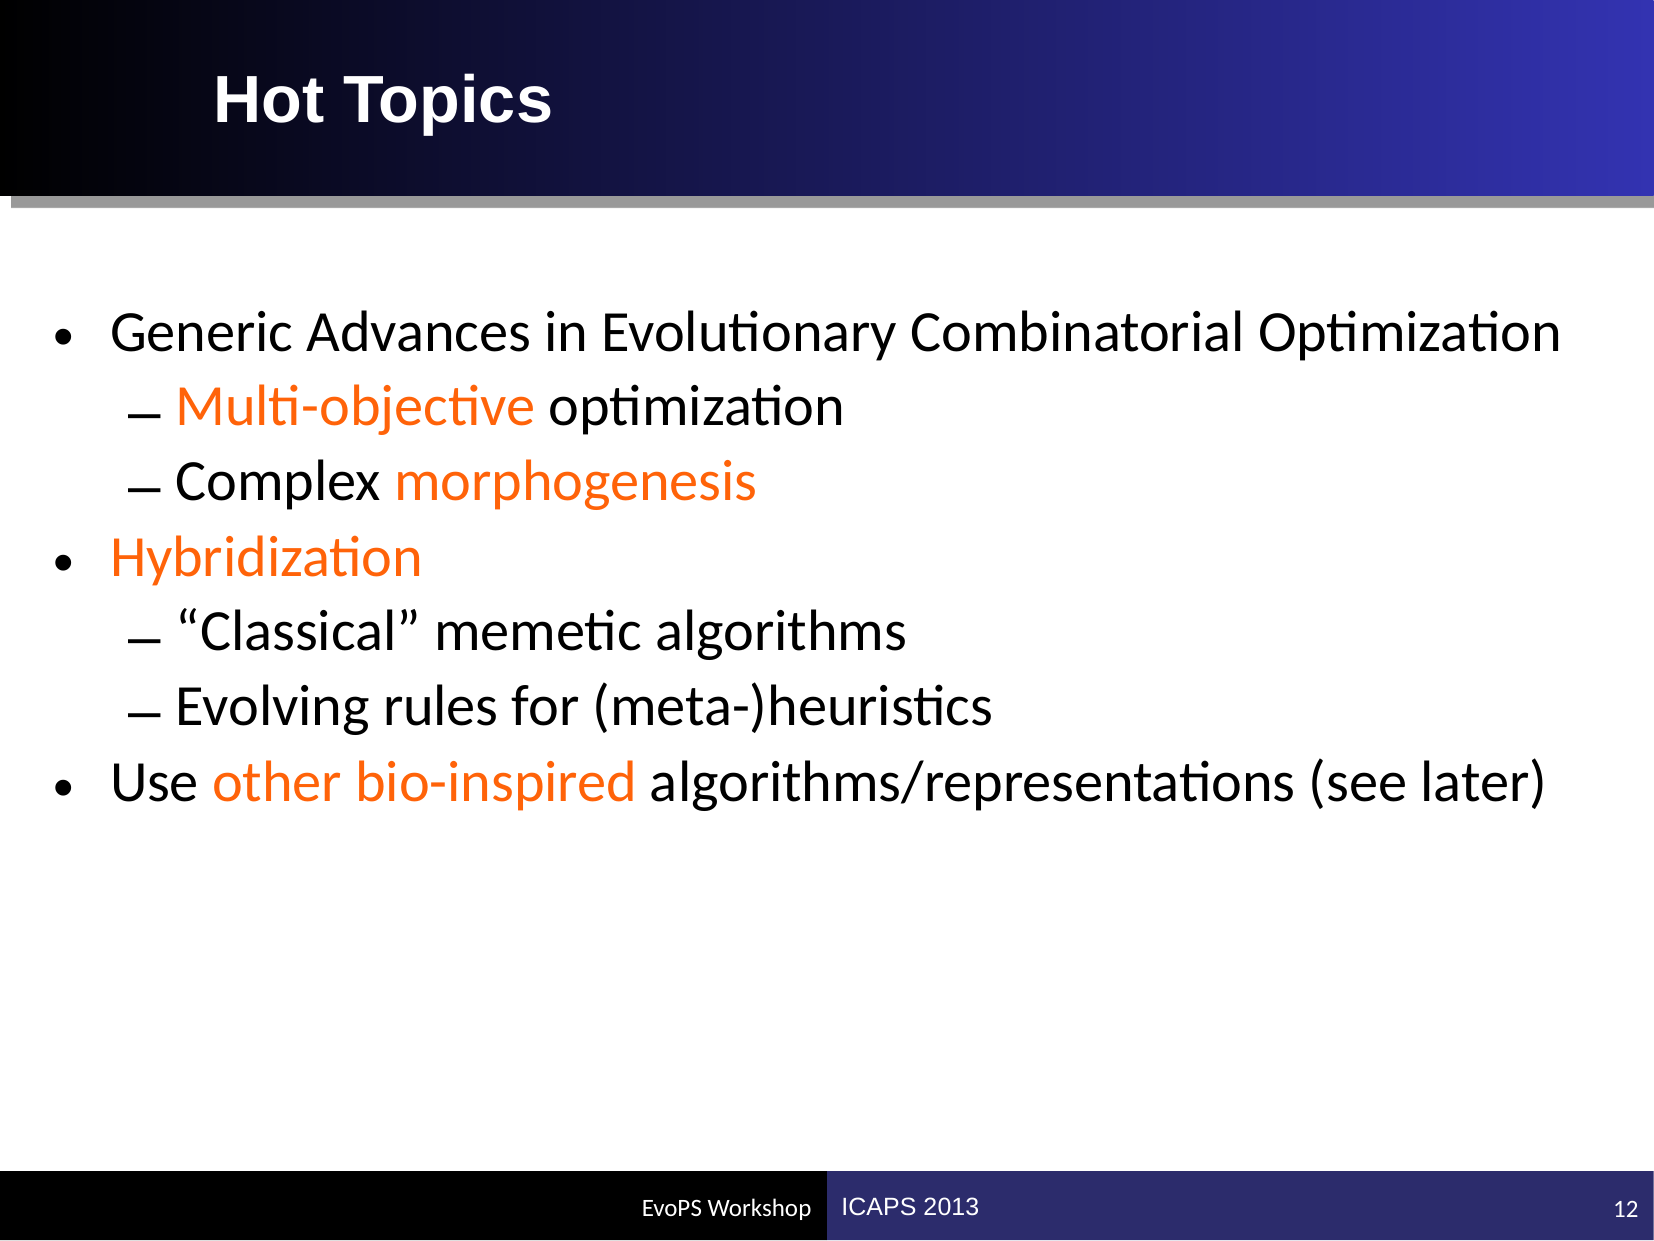

Hot Topics
# Generic Advances in Evolutionary Combinatorial Optimization
Multi-objective optimization
Complex morphogenesis
Hybridization
“Classical” memetic algorithms
Evolving rules for (meta-)heuristics
Use other bio-inspired algorithms/representations (see later)
12